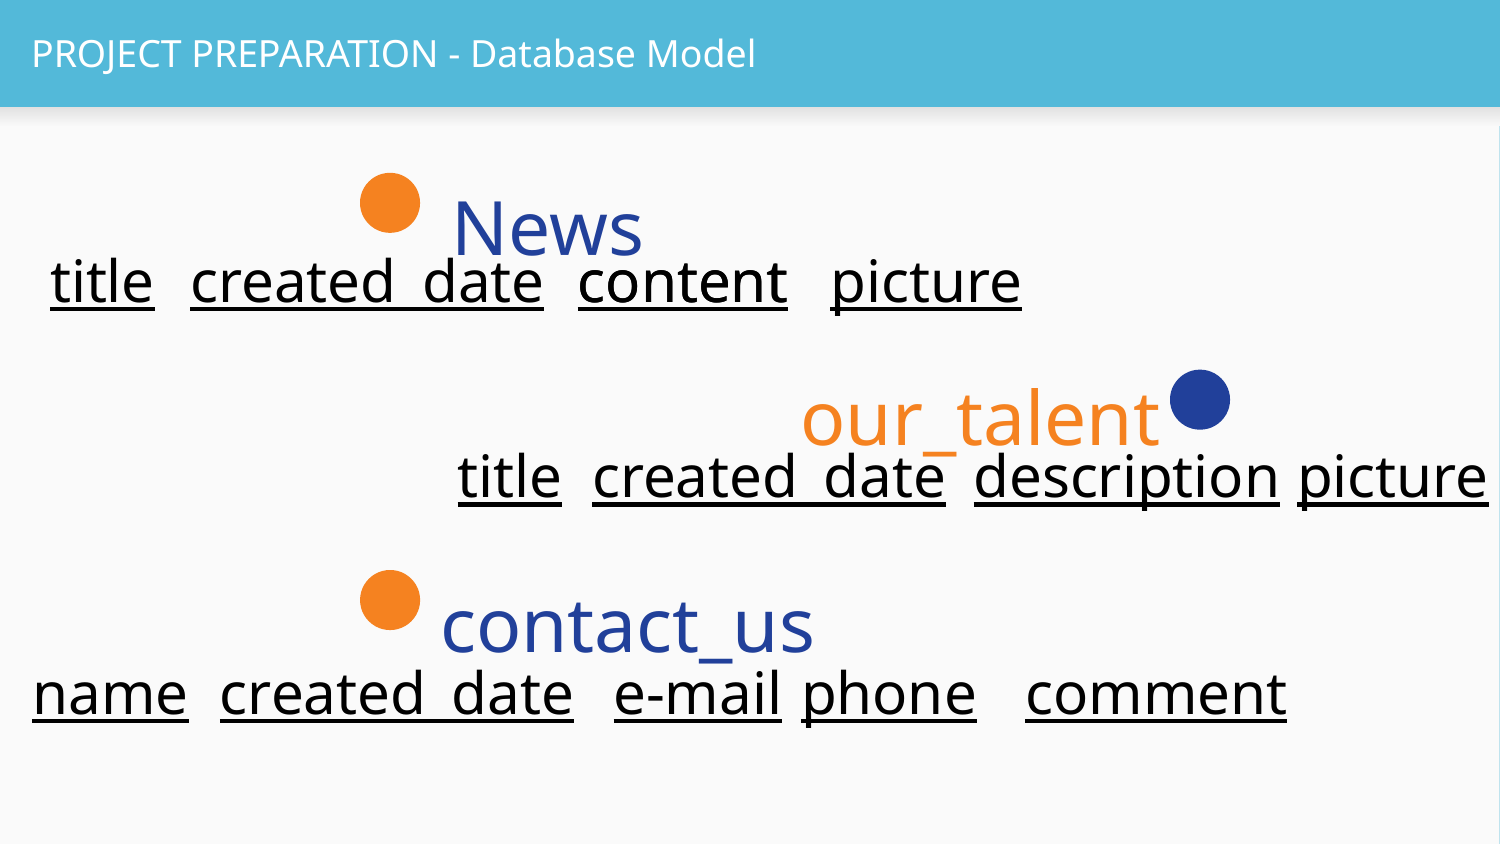

# PROJECT PREPARATION - Database Model
News
title
created_date
content
content
picture
our_talent
title
created_date
description
picture
contact_us
name
created_date
e-mail
phone
comment